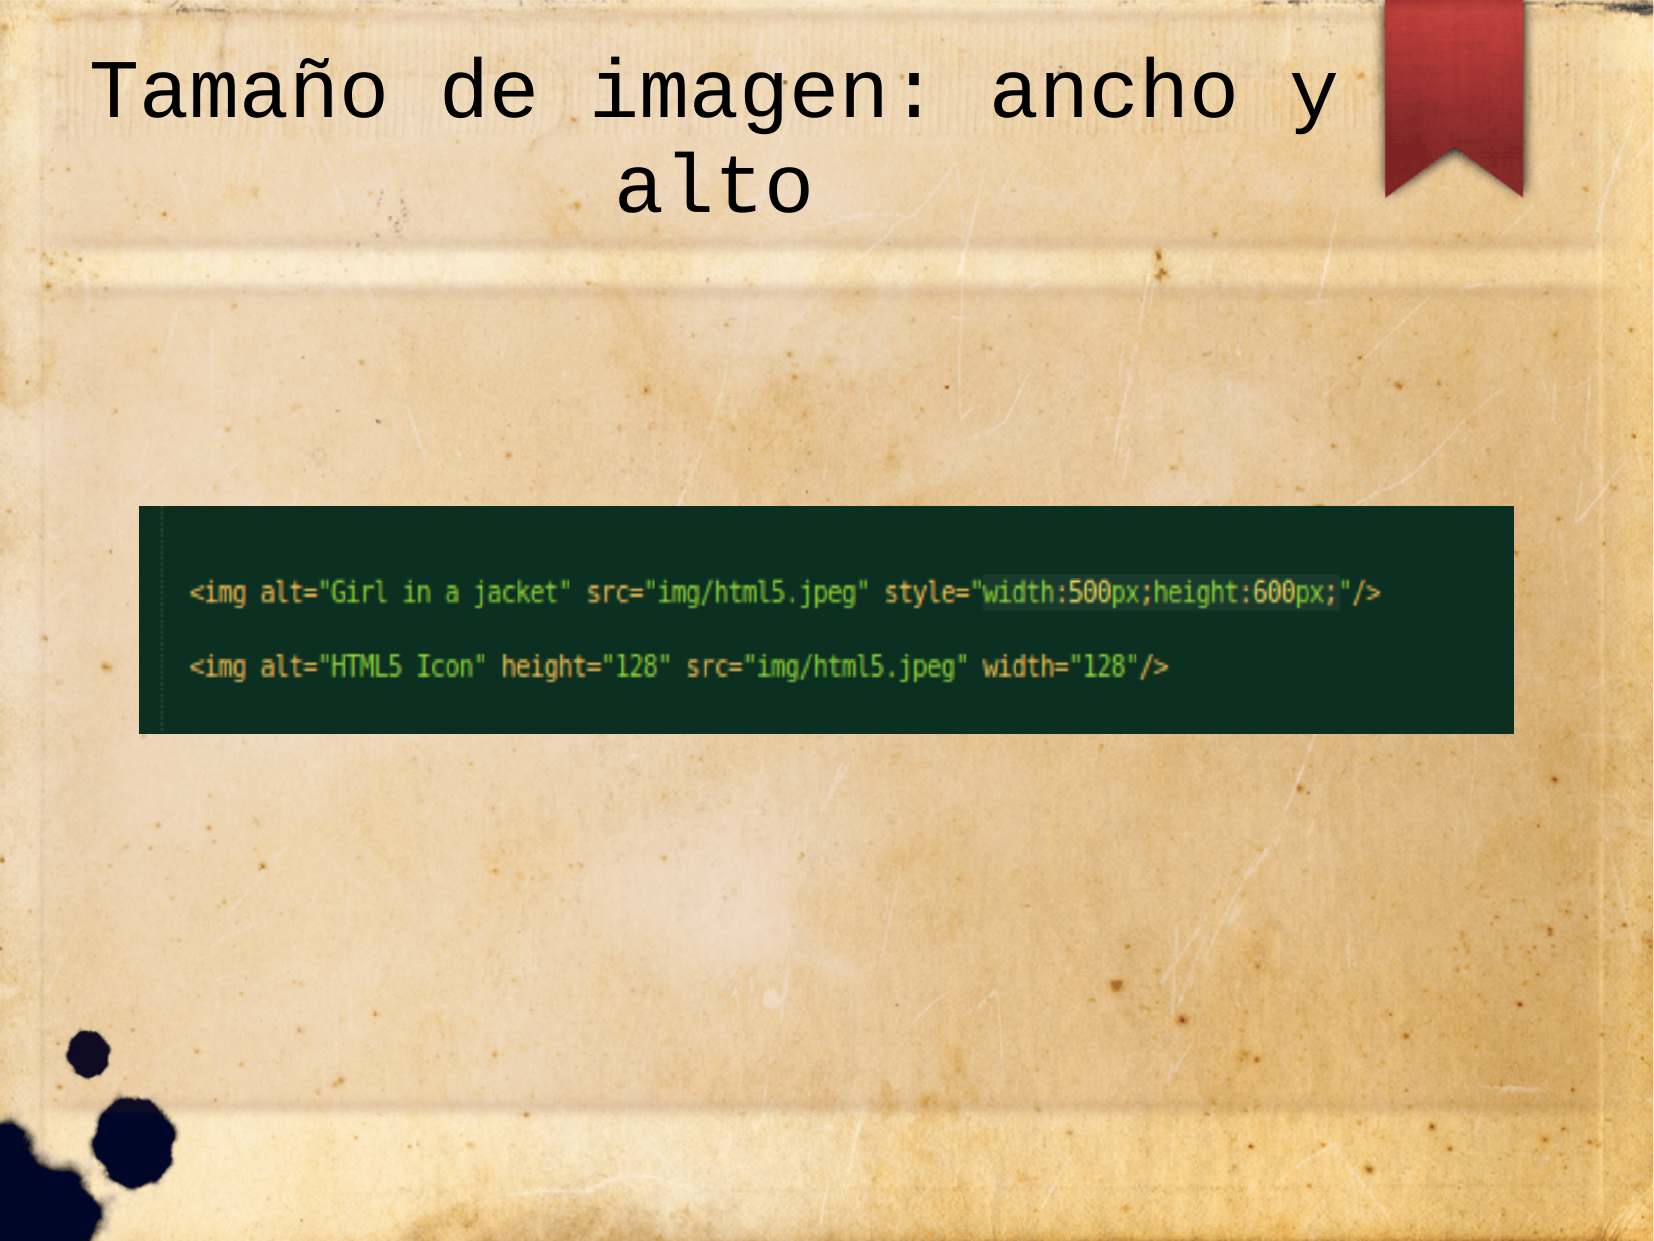

# Tamaño de imagen: ancho y alto